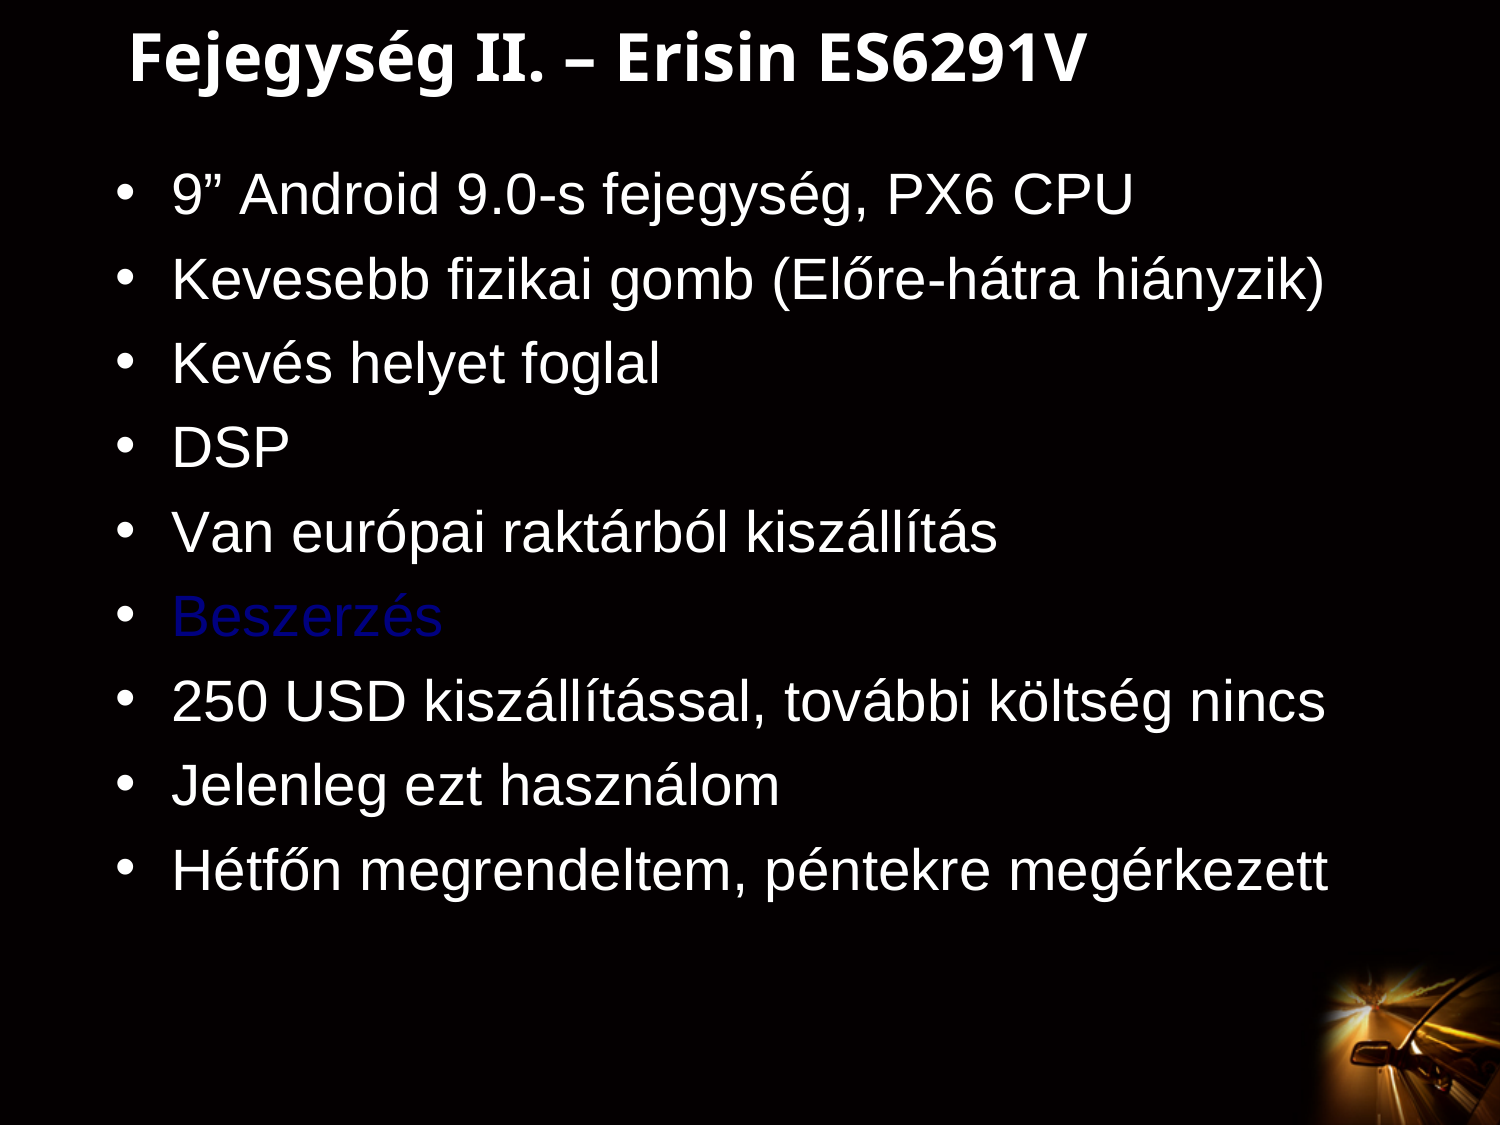

# Fejegység II. – Erisin ES6291V
9” Android 9.0-s fejegység, PX6 CPU
Kevesebb fizikai gomb (Előre-hátra hiányzik)
Kevés helyet foglal
DSP
Van európai raktárból kiszállítás
Beszerzés
250 USD kiszállítással, további költség nincs
Jelenleg ezt használom
Hétfőn megrendeltem, péntekre megérkezett